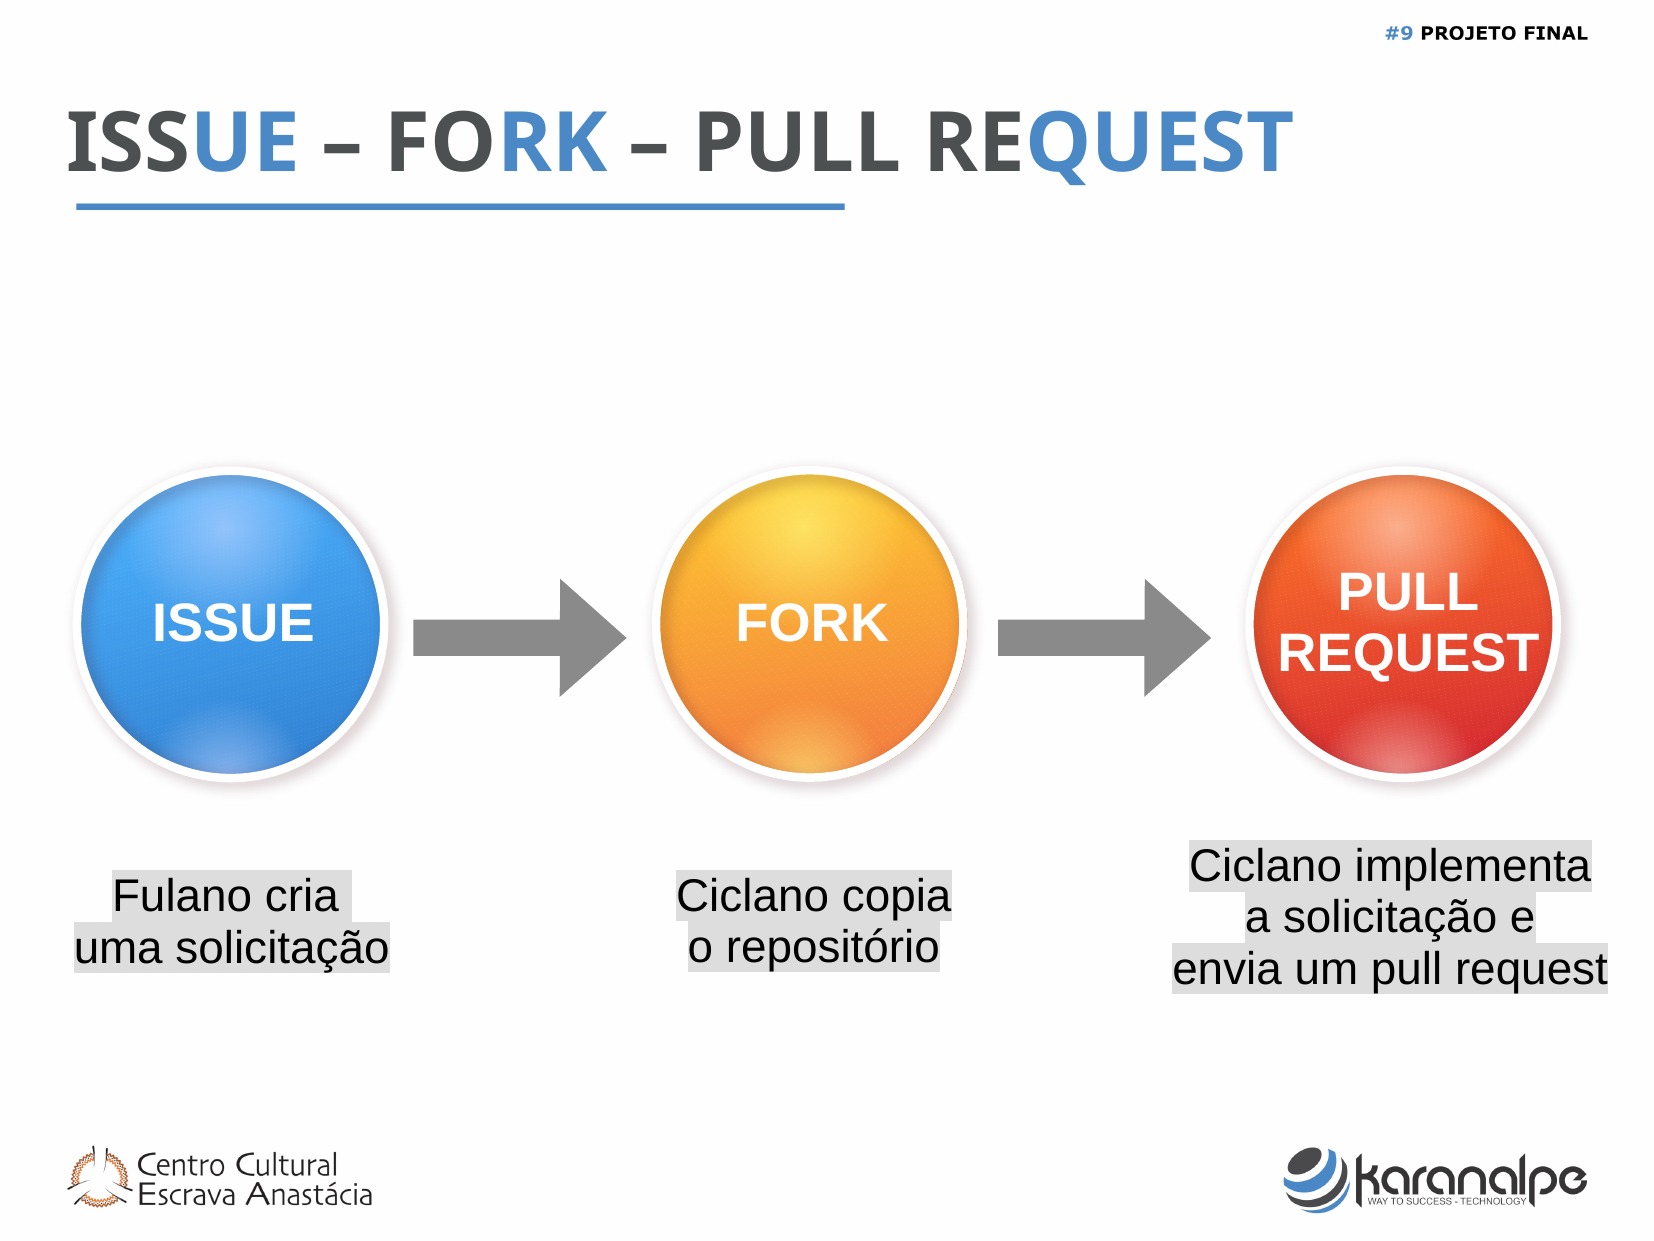

# ISSUE – FORK – PULL REQUEST
ISSUE
FORK
PULL
REQUEST
Ciclano implementa
a solicitação e
envia um pull request
Ciclano copia
o repositório
Fulano cria
uma solicitação